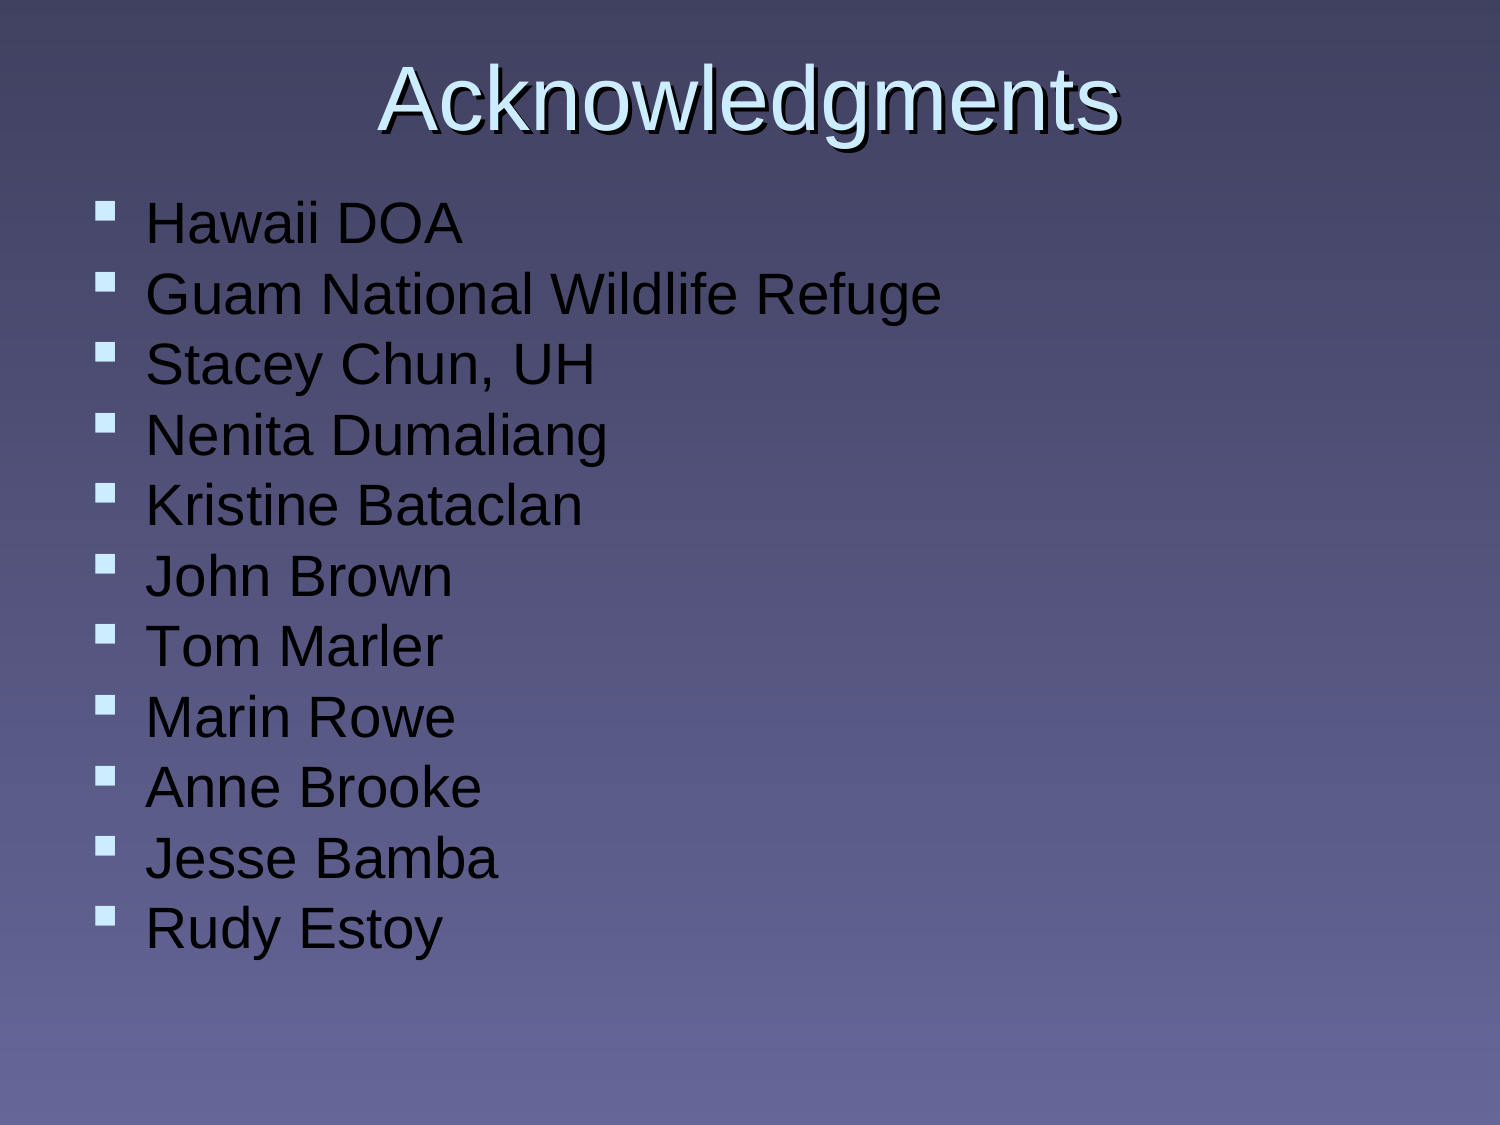

# Acknowledgments
Hawaii DOA
Guam National Wildlife Refuge
Stacey Chun, UH
Nenita Dumaliang
Kristine Bataclan
John Brown
Tom Marler
Marin Rowe
Anne Brooke
Jesse Bamba
Rudy Estoy